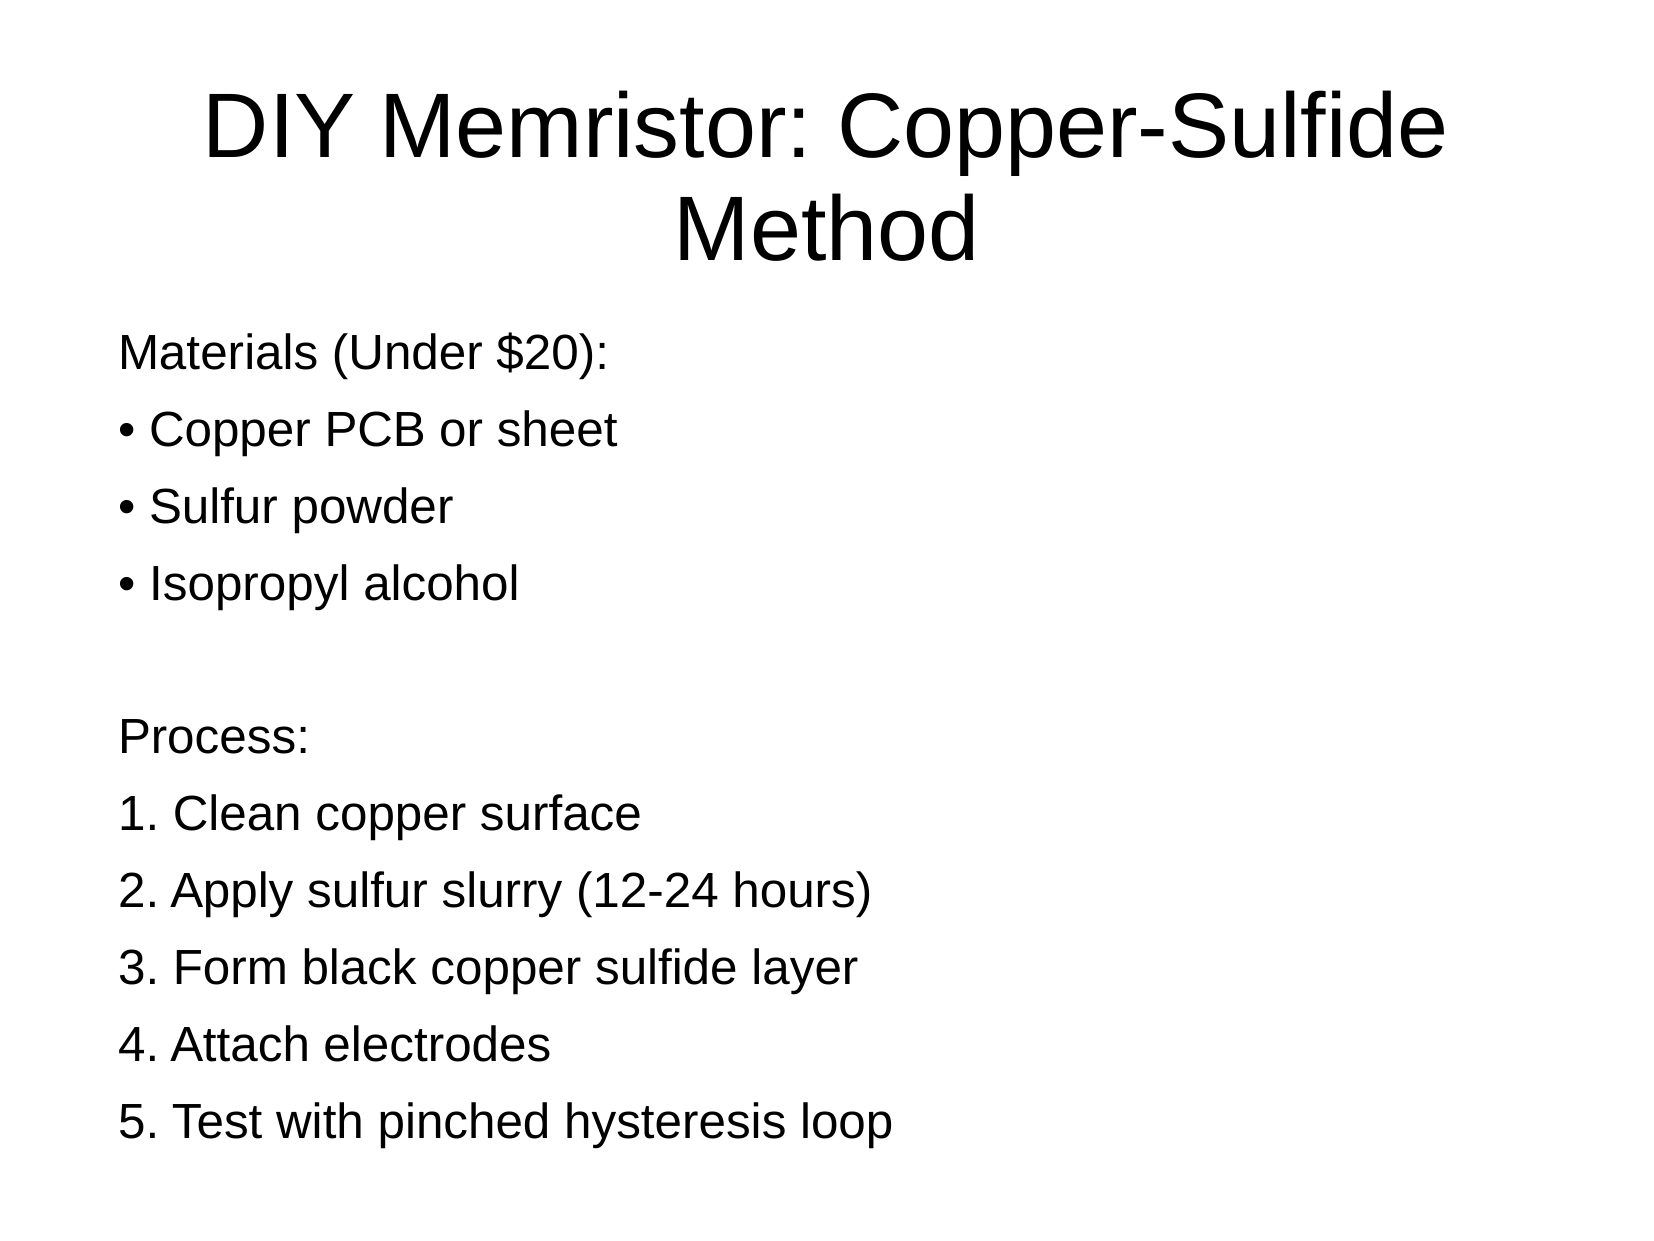

# DIY Memristor: Copper-Sulfide Method
Materials (Under $20):
• Copper PCB or sheet
• Sulfur powder
• Isopropyl alcohol
Process:
1. Clean copper surface
2. Apply sulfur slurry (12-24 hours)
3. Form black copper sulfide layer
4. Attach electrodes
5. Test with pinched hysteresis loop